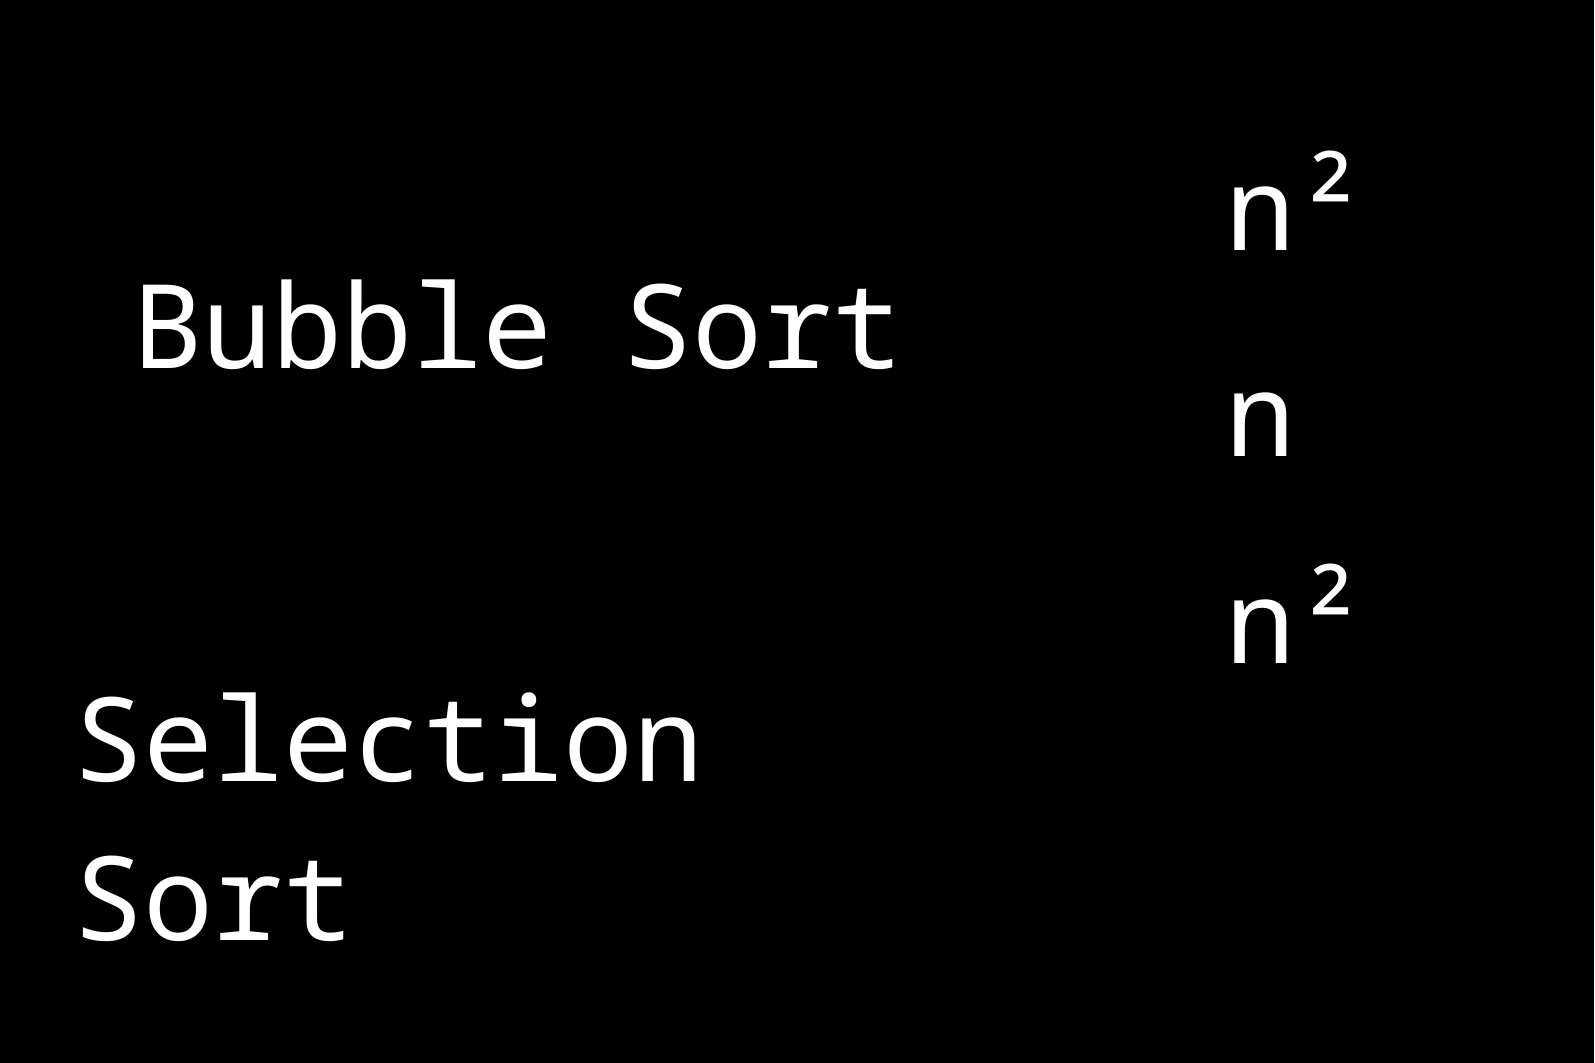

n²
Bubble Sort
n
n²
Selection Sort